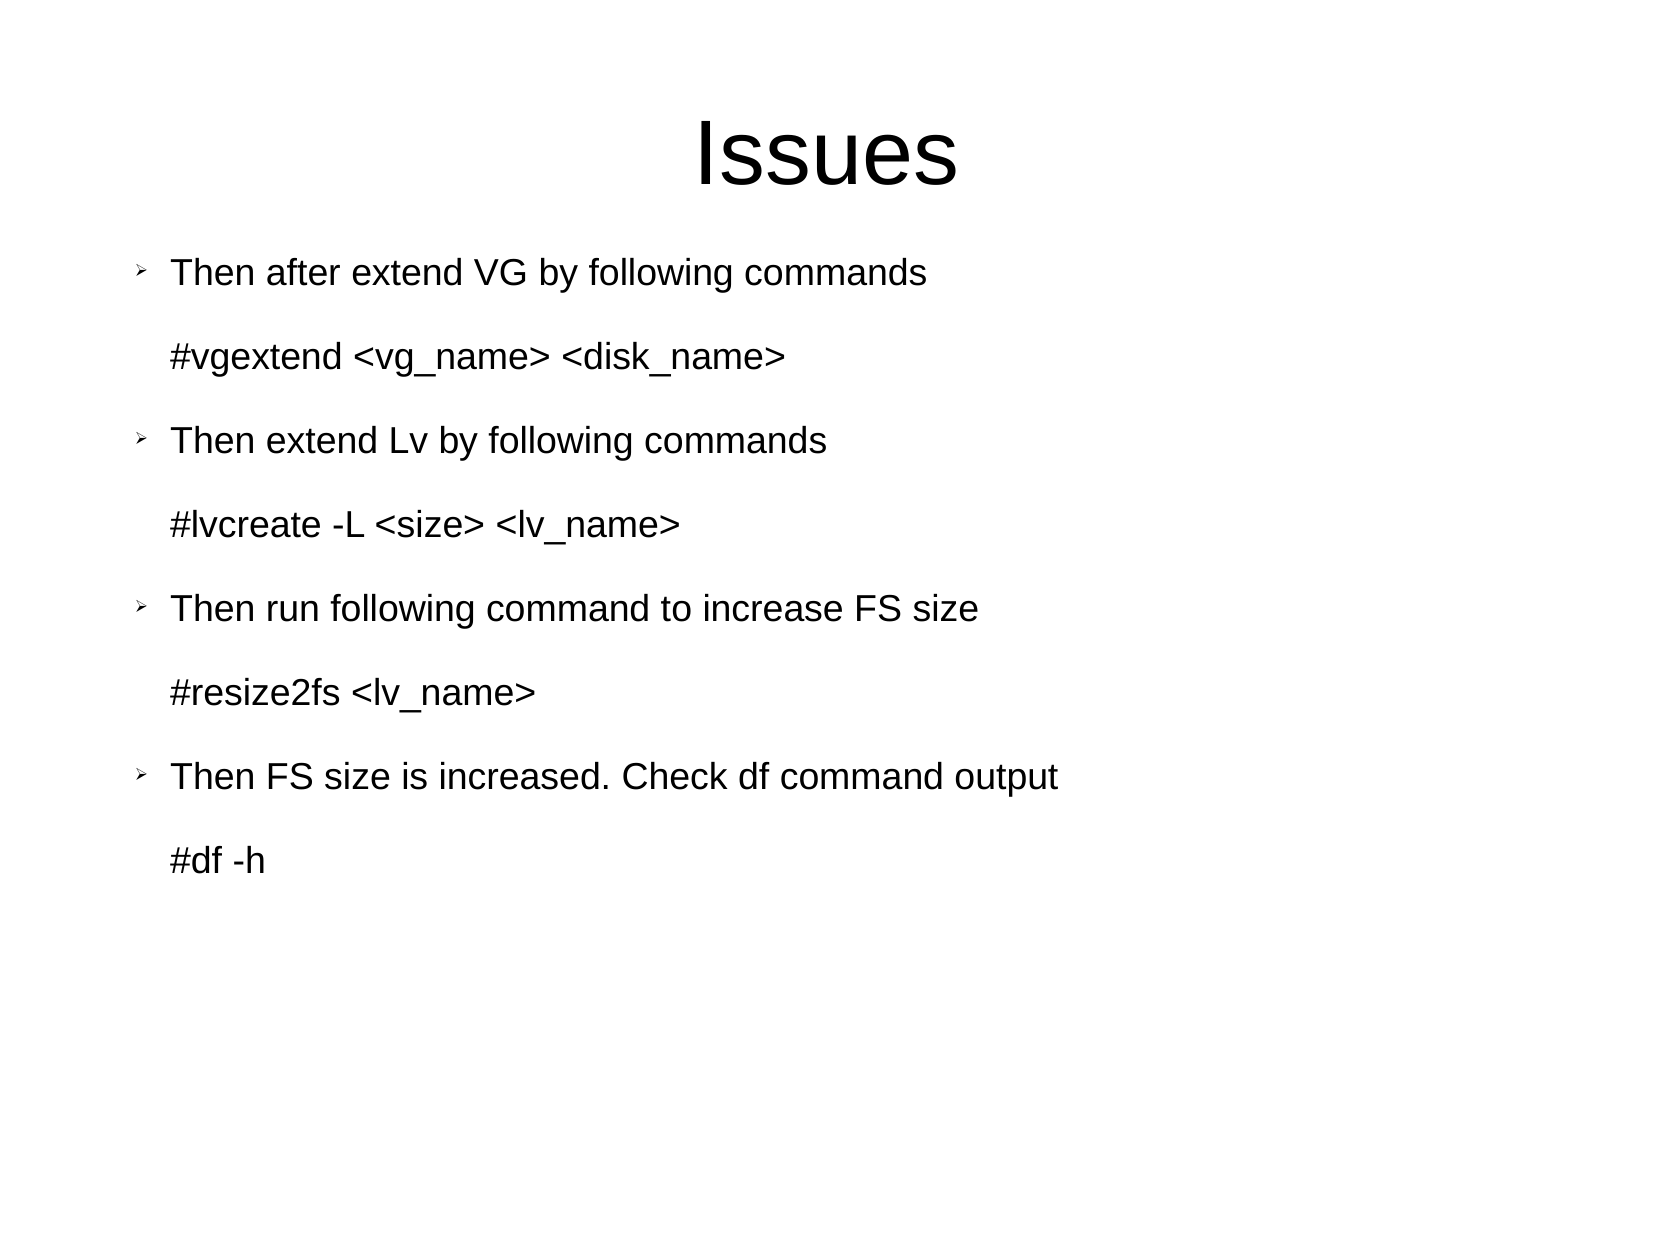

# Issues
Then after extend VG by following commands
#vgextend <vg_name> <disk_name>
Then extend Lv by following commands
#lvcreate -L <size> <lv_name>
Then run following command to increase FS size
#resize2fs <lv_name>
Then FS size is increased. Check df command output
#df -h